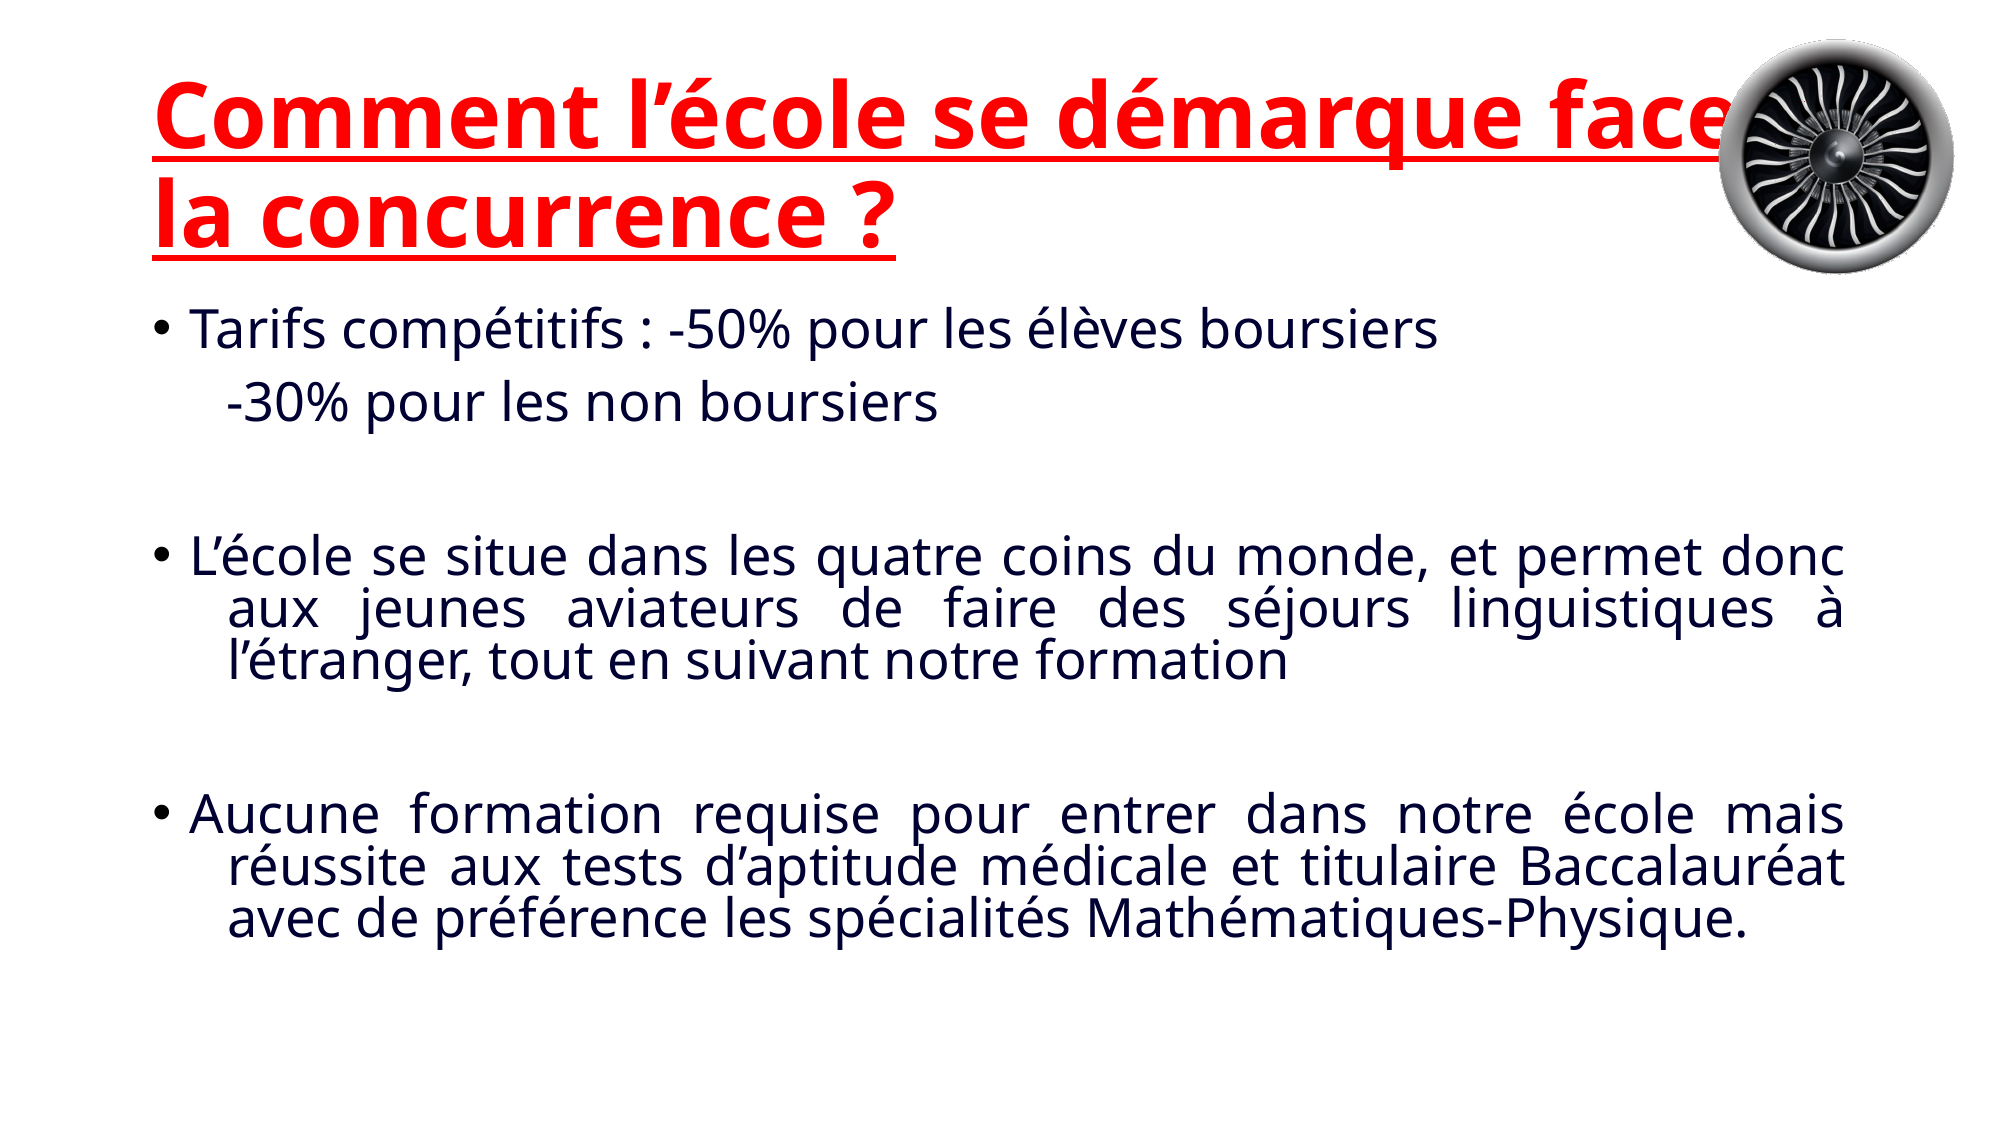

# Comment l’école se démarque face à la concurrence ?
Tarifs compétitifs : -50% pour les élèves boursiers
	-30% pour les non boursiers
L’école se situe dans les quatre coins du monde, et permet donc aux jeunes aviateurs de faire des séjours linguistiques à l’étranger, tout en suivant notre formation
Aucune formation requise pour entrer dans notre école mais réussite aux tests d’aptitude médicale et titulaire Baccalauréat avec de préférence les spécialités Mathématiques-Physique.